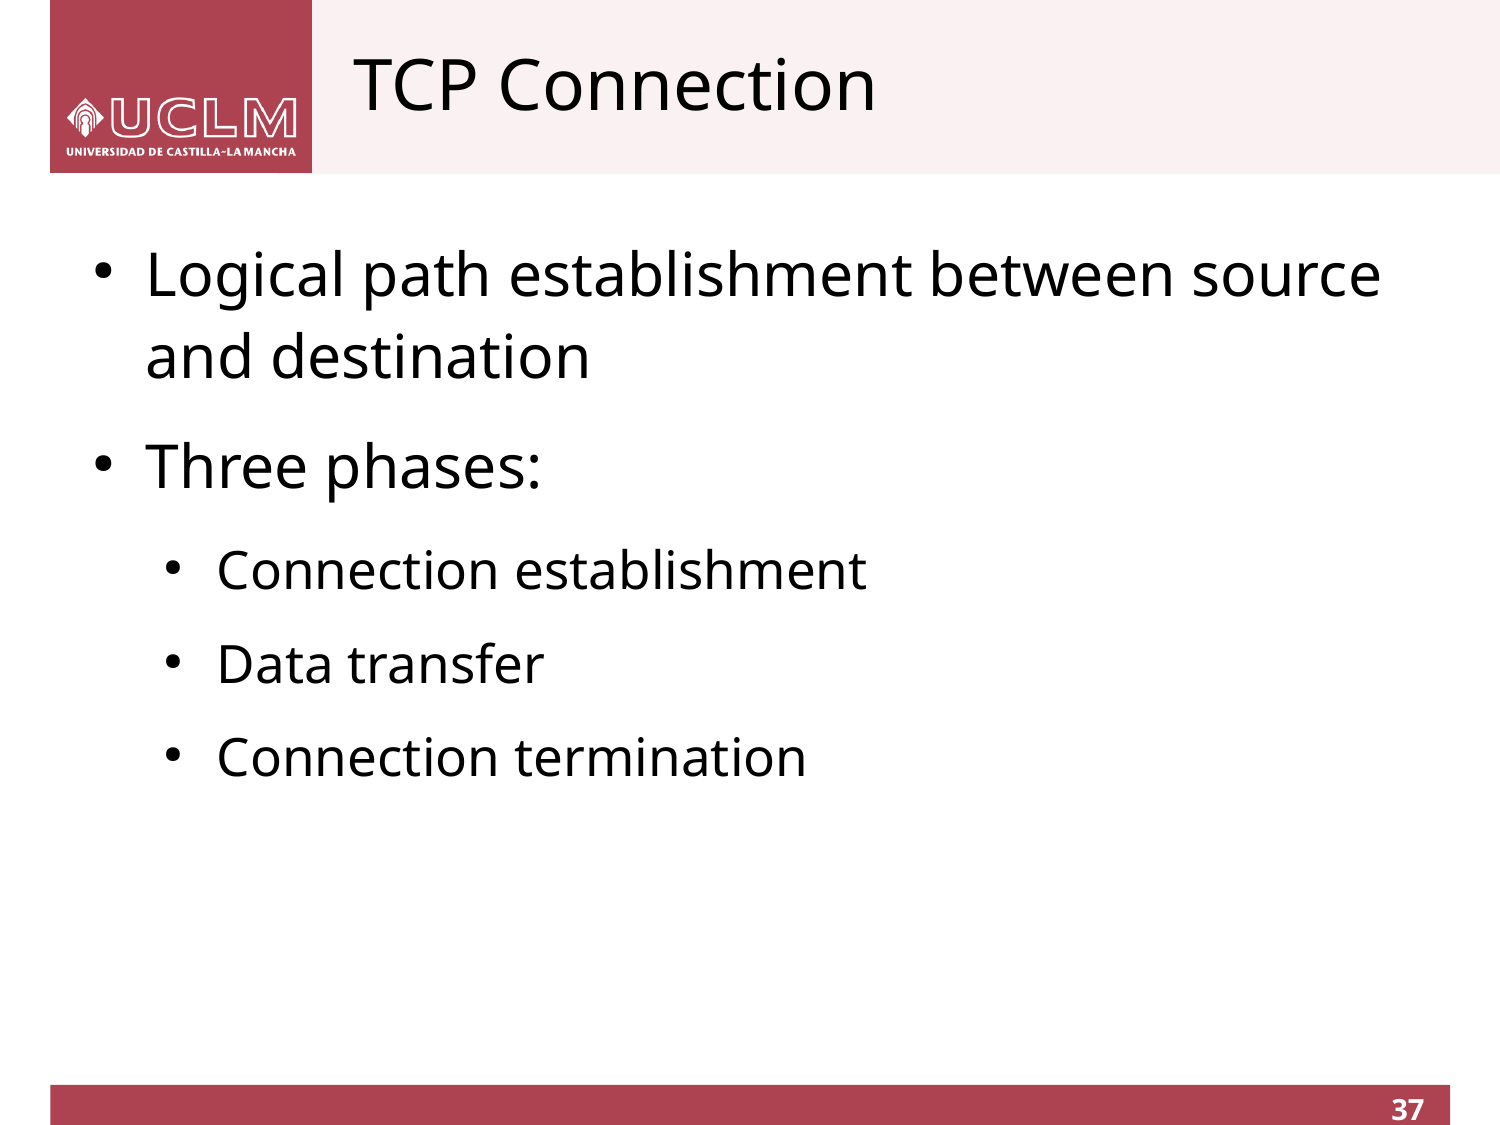

# TCP Connection
Logical path establishment between source and destination
Three phases:
Connection establishment
Data transfer
Connection termination
37